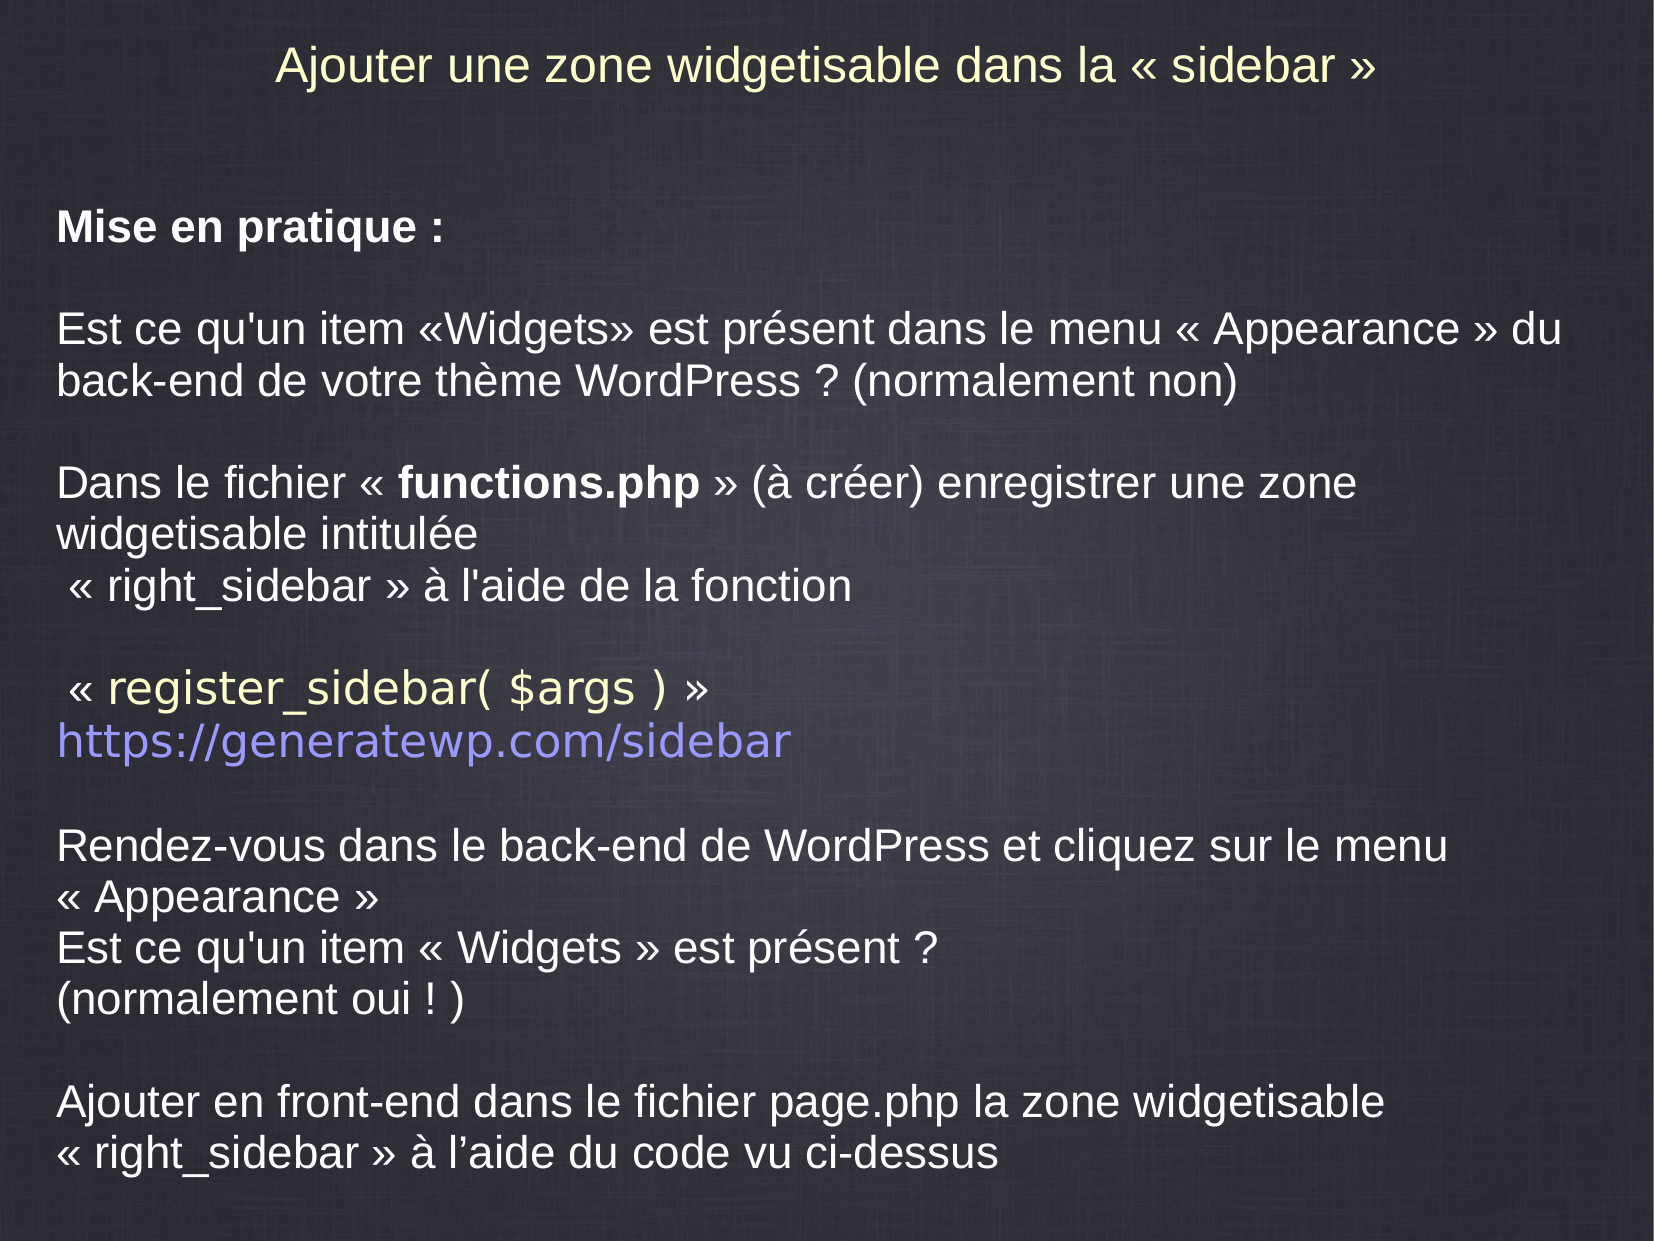

Ajouter une zone widgetisable dans la « sidebar »
Mise en pratique :
Est ce qu'un item «Widgets» est présent dans le menu « Appearance » du back-end de votre thème WordPress ? (normalement non)
Dans le fichier « functions.php » (à créer) enregistrer une zone widgetisable intitulée
 « right_sidebar » à l'aide de la fonction
 « register_sidebar( $args ) »
https://generatewp.com/sidebar
Rendez-vous dans le back-end de WordPress et cliquez sur le menu « Appearance »
Est ce qu'un item « Widgets » est présent ?
(normalement oui ! )
Ajouter en front-end dans le fichier page.php la zone widgetisable « right_sidebar » à l’aide du code vu ci-dessus